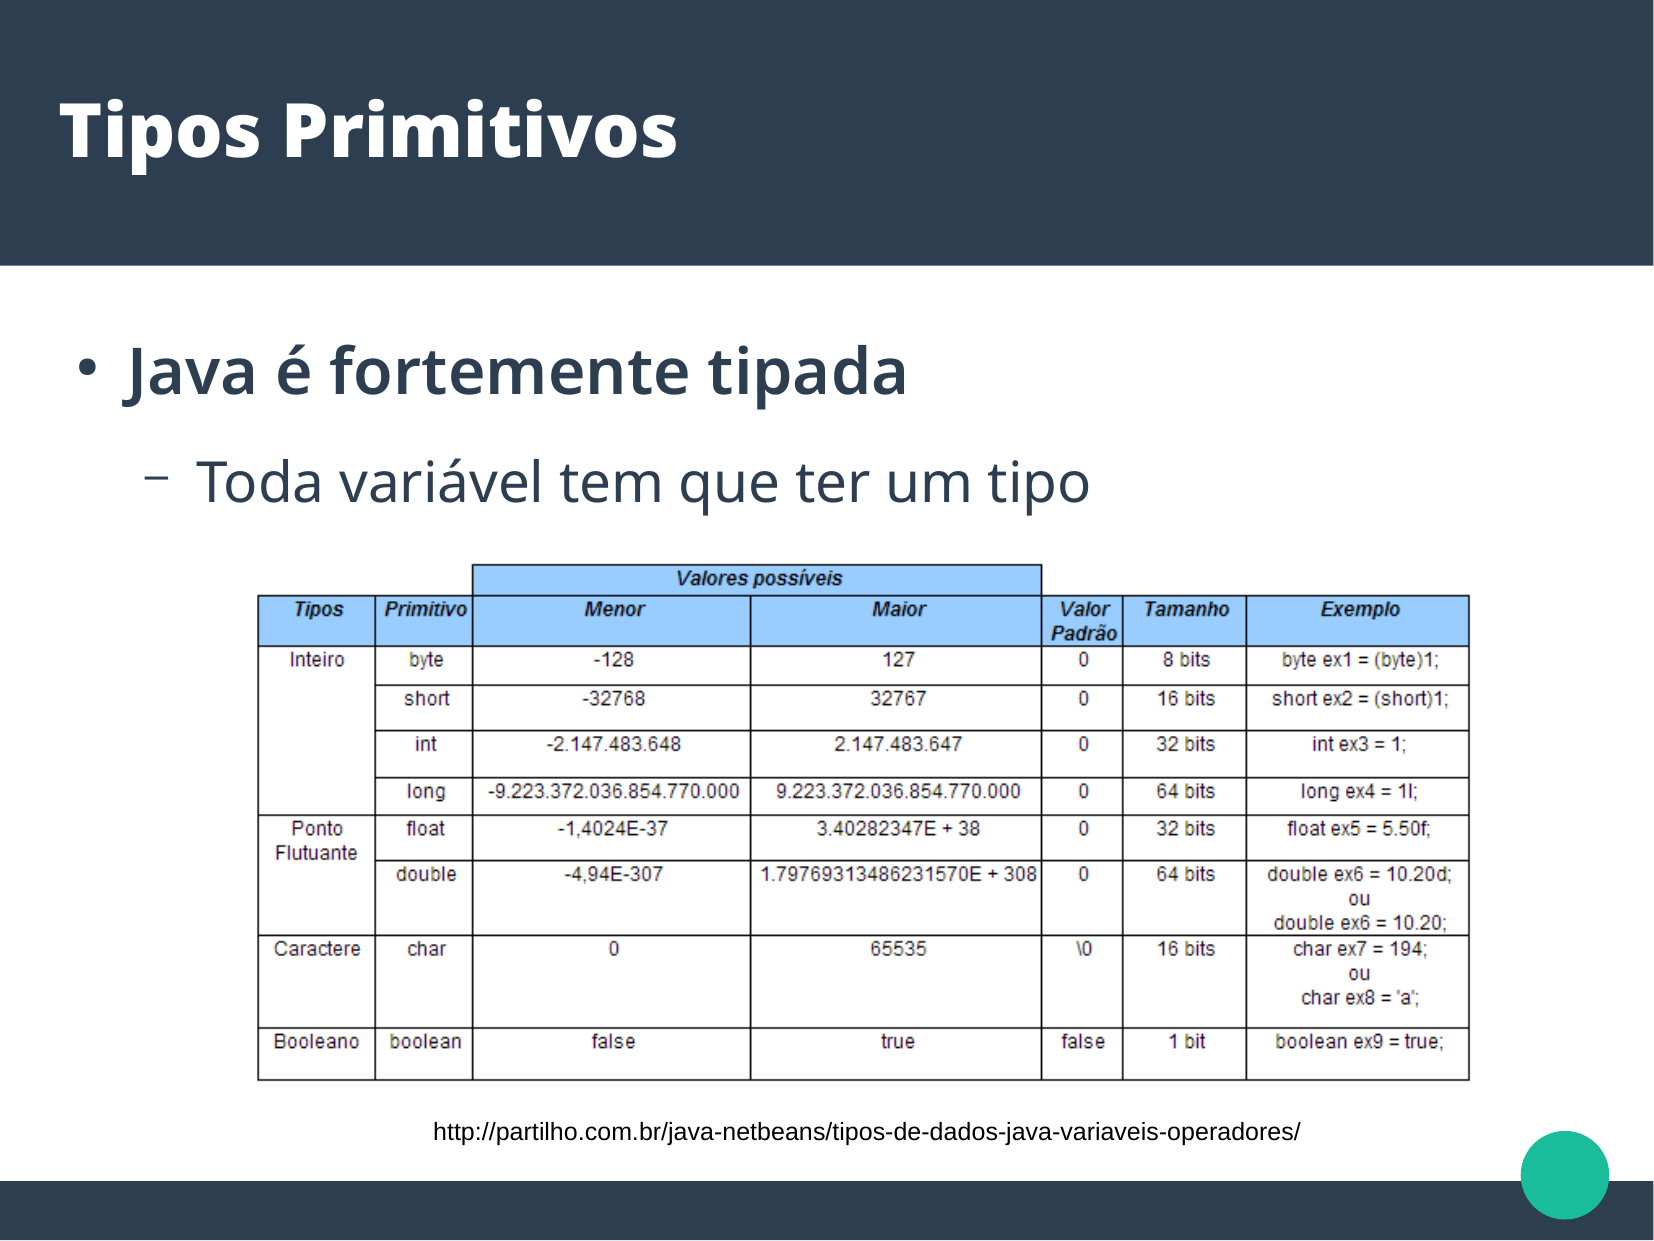

# Tipos Primitivos
Java é fortemente tipada
Toda variável tem que ter um tipo
http://partilho.com.br/java-netbeans/tipos-de-dados-java-variaveis-operadores/